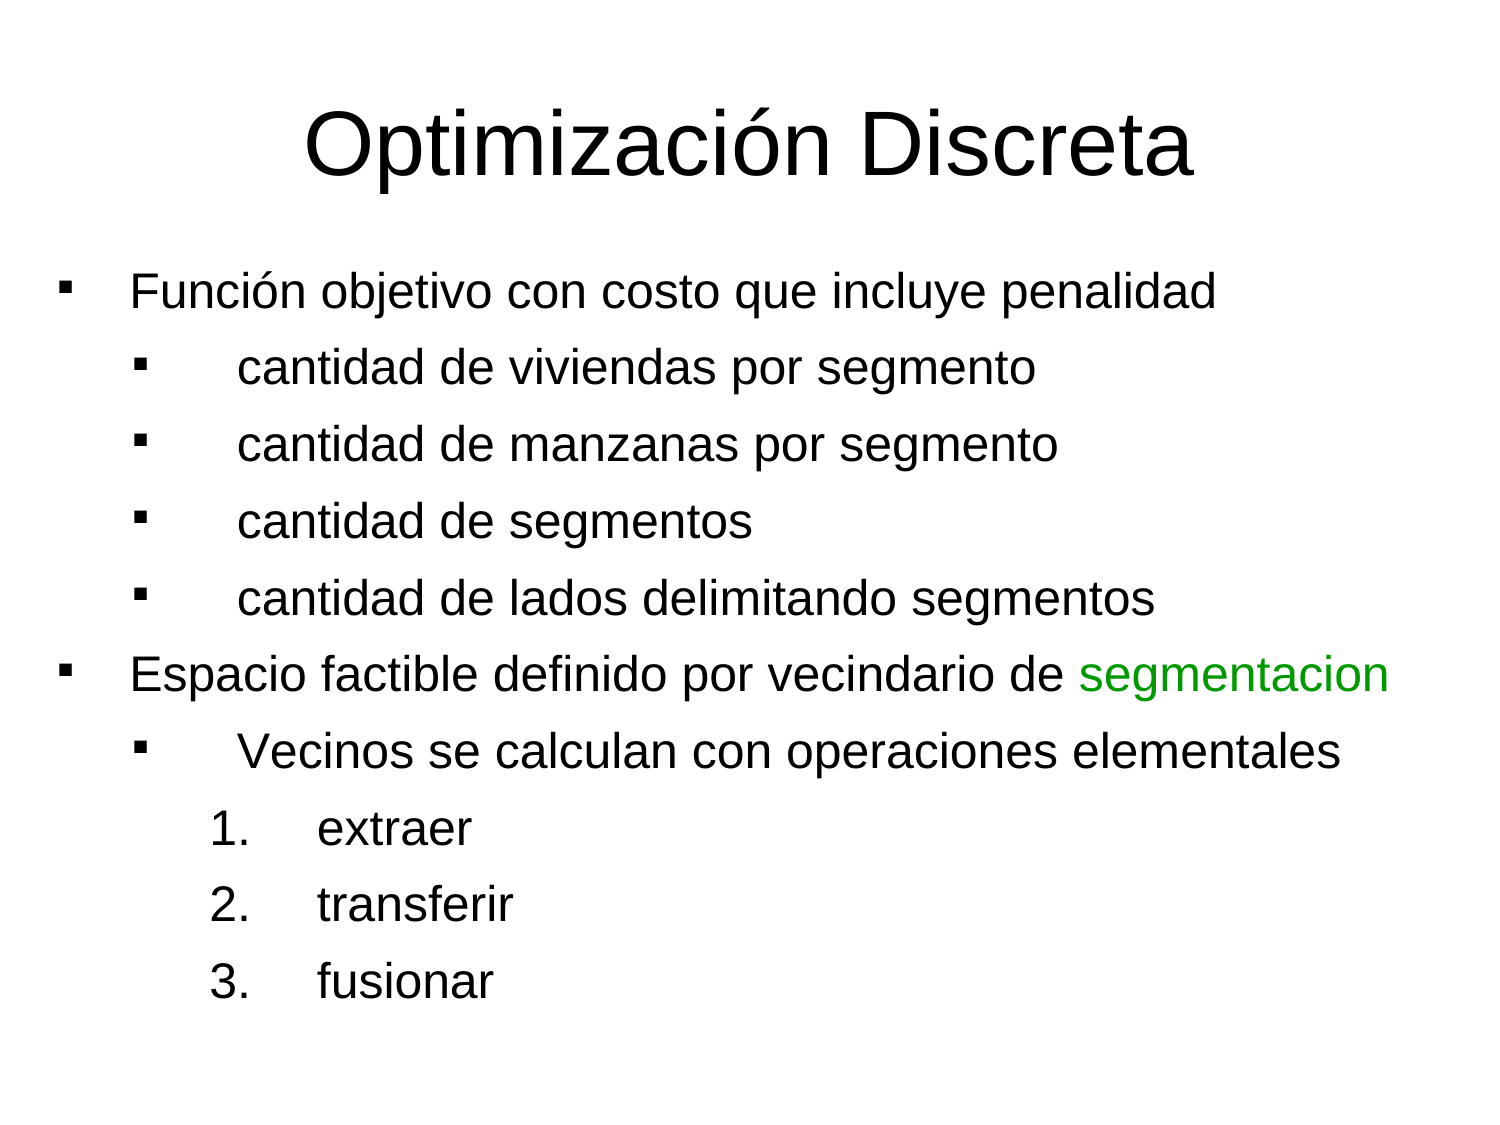

# Optimización Discreta
 Función objetivo con costo que incluye penalidad
cantidad de viviendas por segmento
cantidad de manzanas por segmento
cantidad de segmentos
cantidad de lados delimitando segmentos
 Espacio factible definido por vecindario de segmentacion
Vecinos se calculan con operaciones elementales
 extraer
 transferir
 fusionar